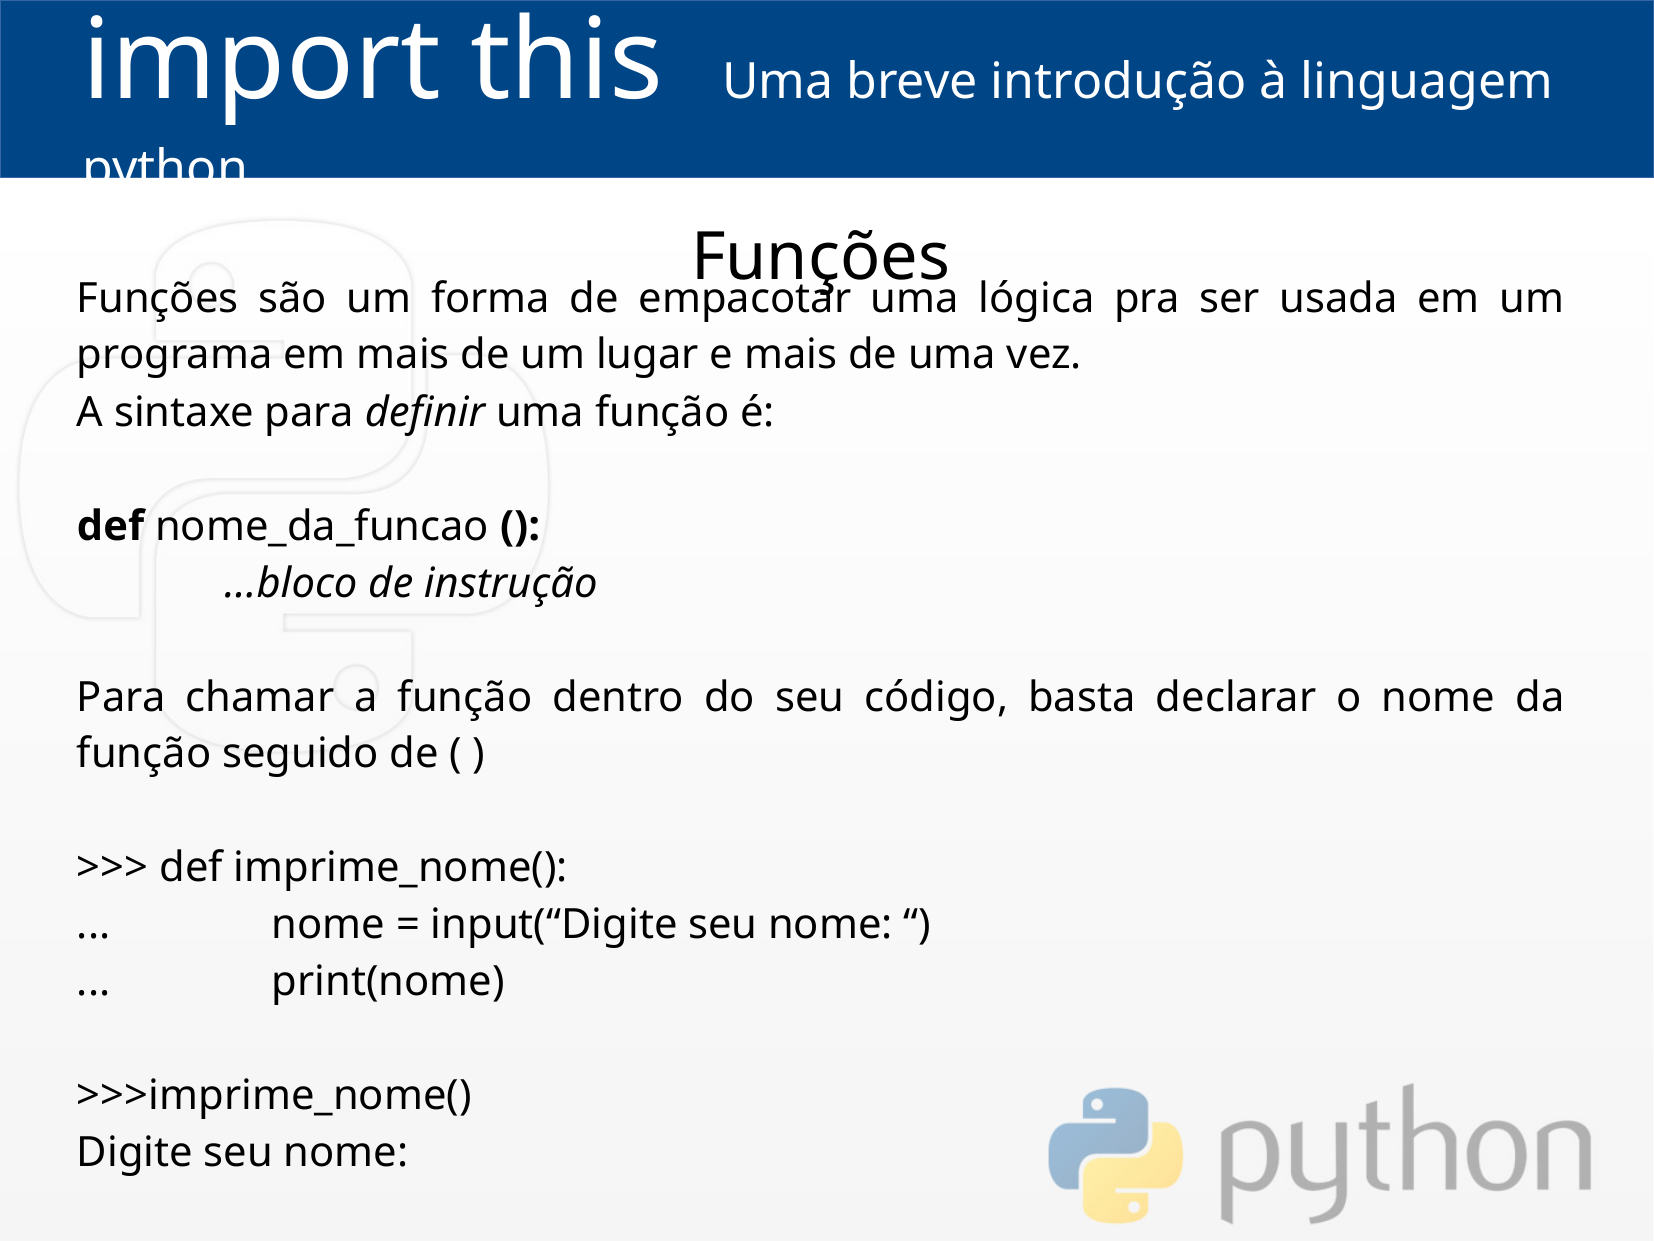

import this Uma breve introdução à linguagem python
Funções
# Funções são um forma de empacotar uma lógica pra ser usada em um programa em mais de um lugar e mais de uma vez.
A sintaxe para definir uma função é:
def nome_da_funcao ():
		...bloco de instrução
Para chamar a função dentro do seu código, basta declarar o nome da função seguido de ( )
>>> def imprime_nome():
... nome = input(“Digite seu nome: “)
... print(nome)
>>>imprime_nome()
Digite seu nome: